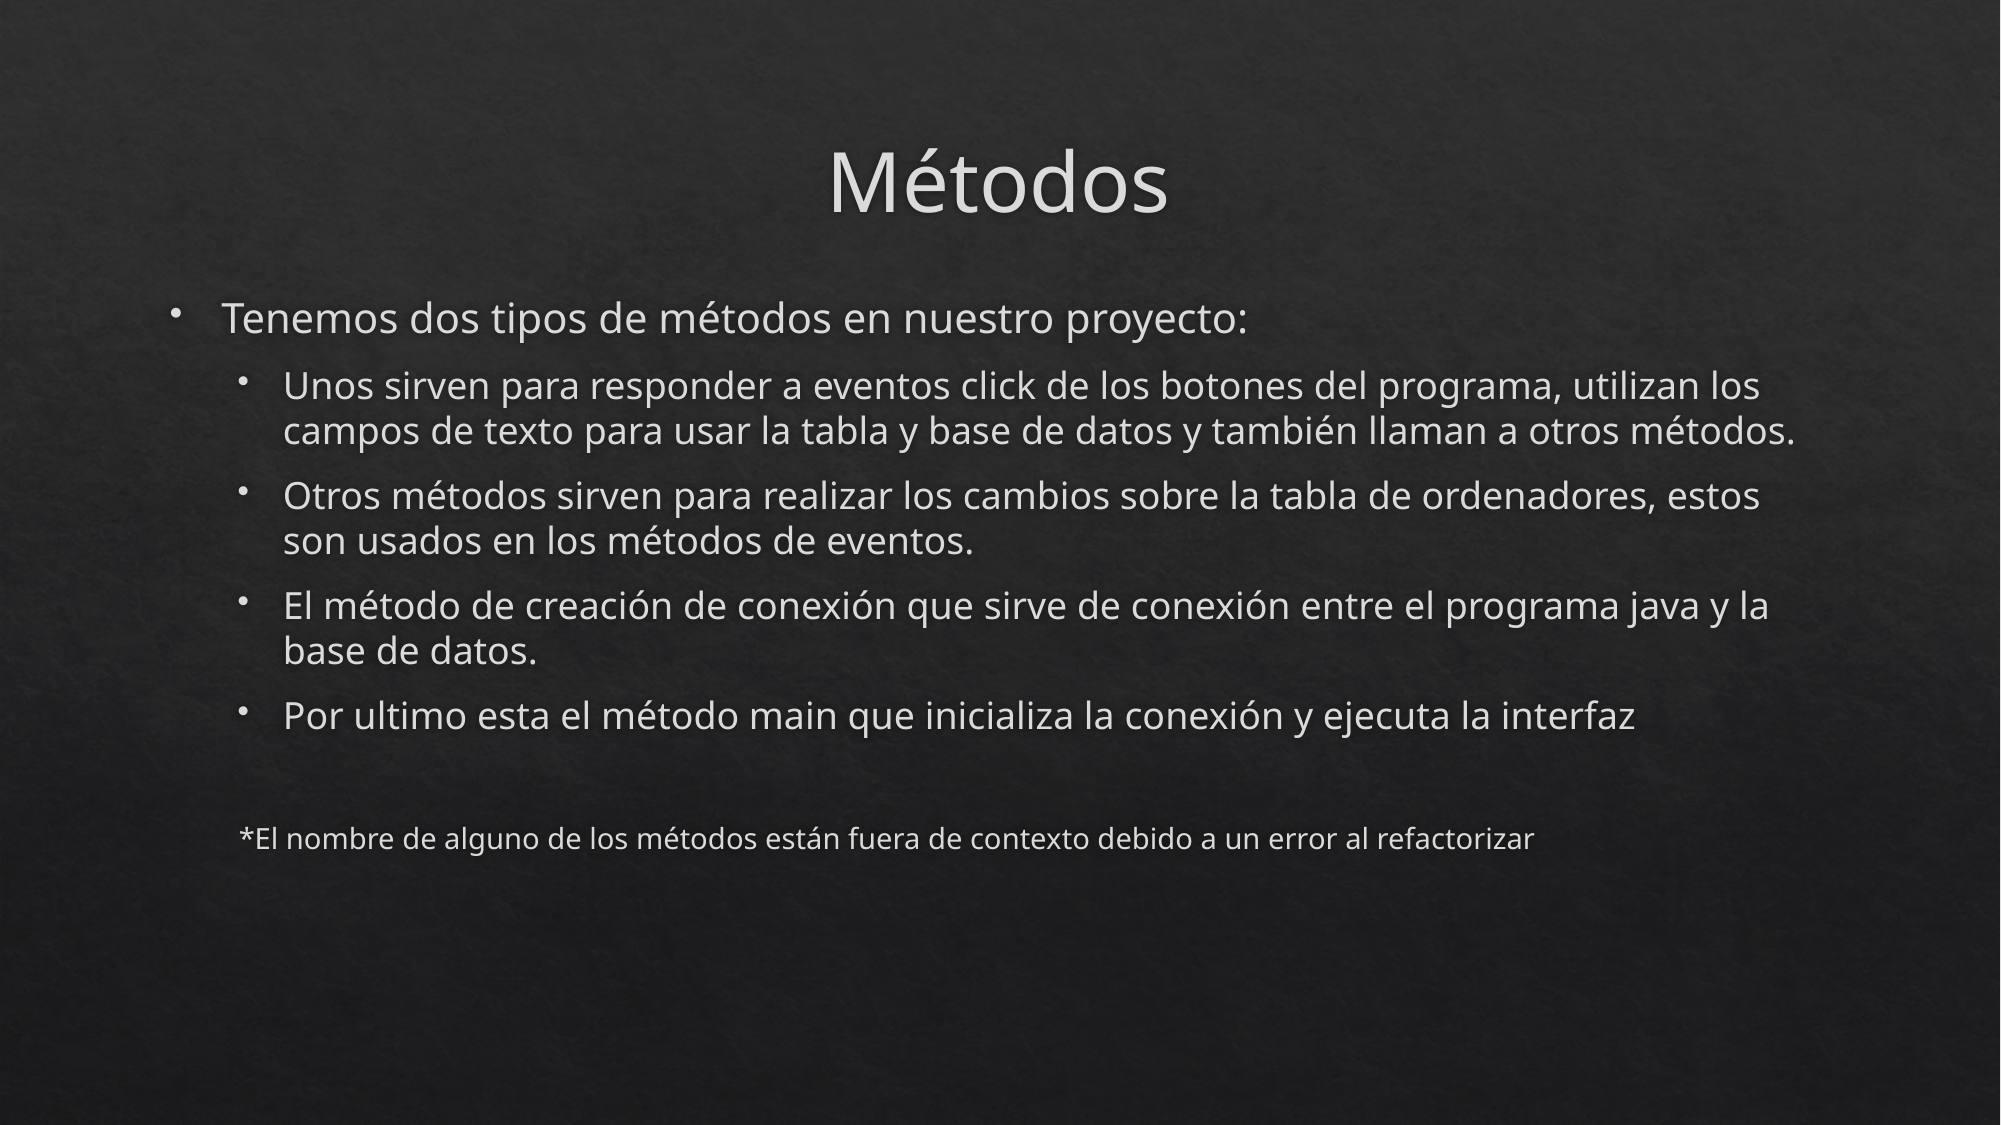

# Métodos
Tenemos dos tipos de métodos en nuestro proyecto:
Unos sirven para responder a eventos click de los botones del programa, utilizan los campos de texto para usar la tabla y base de datos y también llaman a otros métodos.
Otros métodos sirven para realizar los cambios sobre la tabla de ordenadores, estos son usados en los métodos de eventos.
El método de creación de conexión que sirve de conexión entre el programa java y la base de datos.
Por ultimo esta el método main que inicializa la conexión y ejecuta la interfaz
*El nombre de alguno de los métodos están fuera de contexto debido a un error al refactorizar